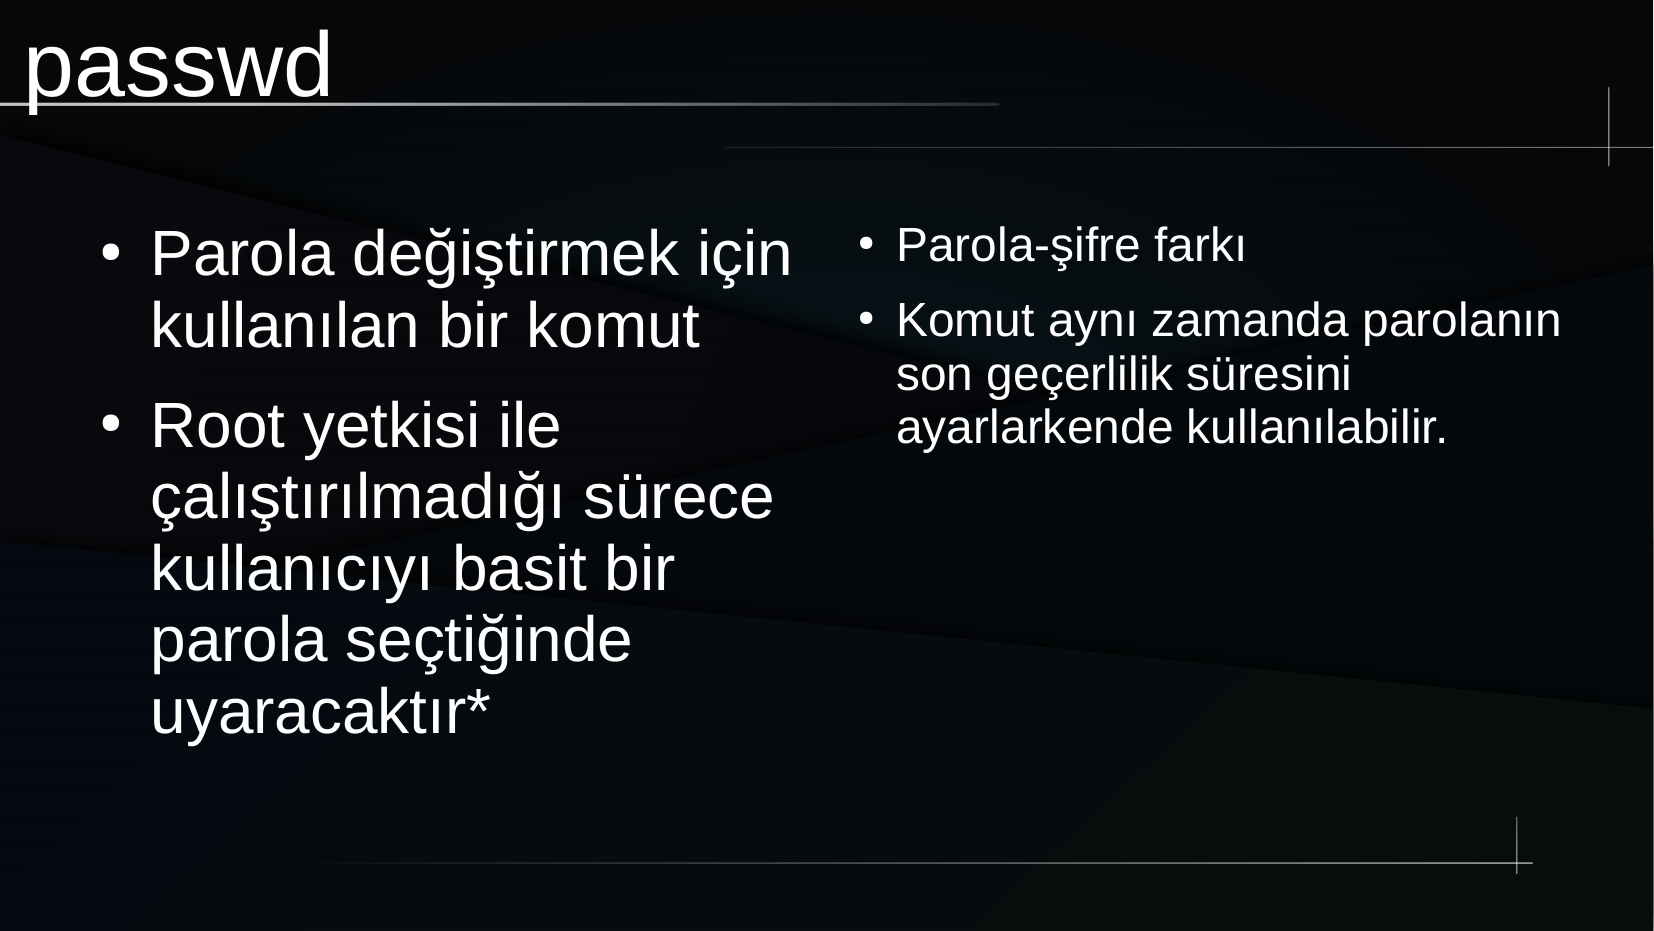

# passwd
Parola değiştirmek için kullanılan bir komut
Root yetkisi ile çalıştırılmadığı sürece kullanıcıyı basit bir parola seçtiğinde uyaracaktır*
Parola-şifre farkı
Komut aynı zamanda parolanın son geçerlilik süresini ayarlarkende kullanılabilir.